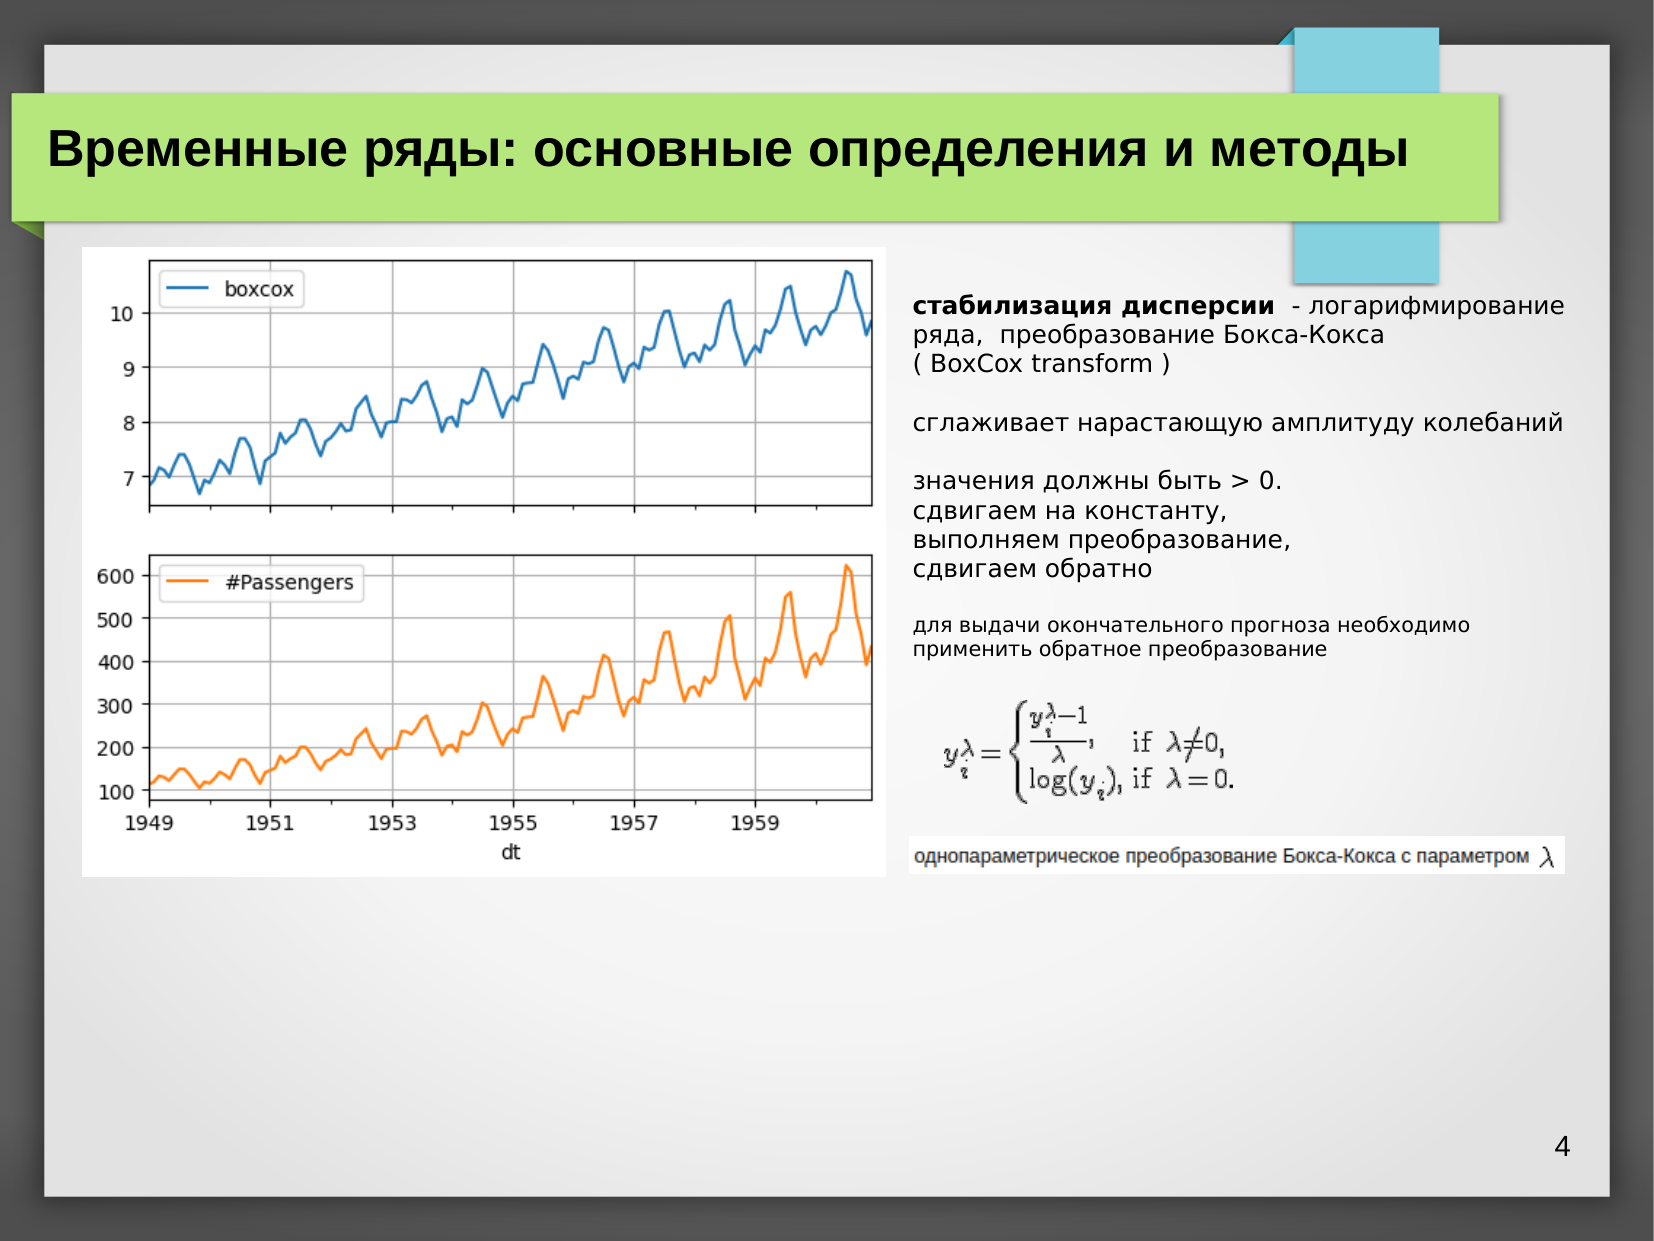

# Временные ряды: основные определения и методы
стабилизация дисперсии - логарифмирование ряда, преобразование Бокса-Кокса
( BoxCox transform )
сглаживает нарастающую амплитуду колебаний
значения должны быть > 0.
сдвигаем на константу,
выполняем преобразование,
сдвигаем обратно
для выдачи окончательного прогноза необходимо применить обратное преобразование
4